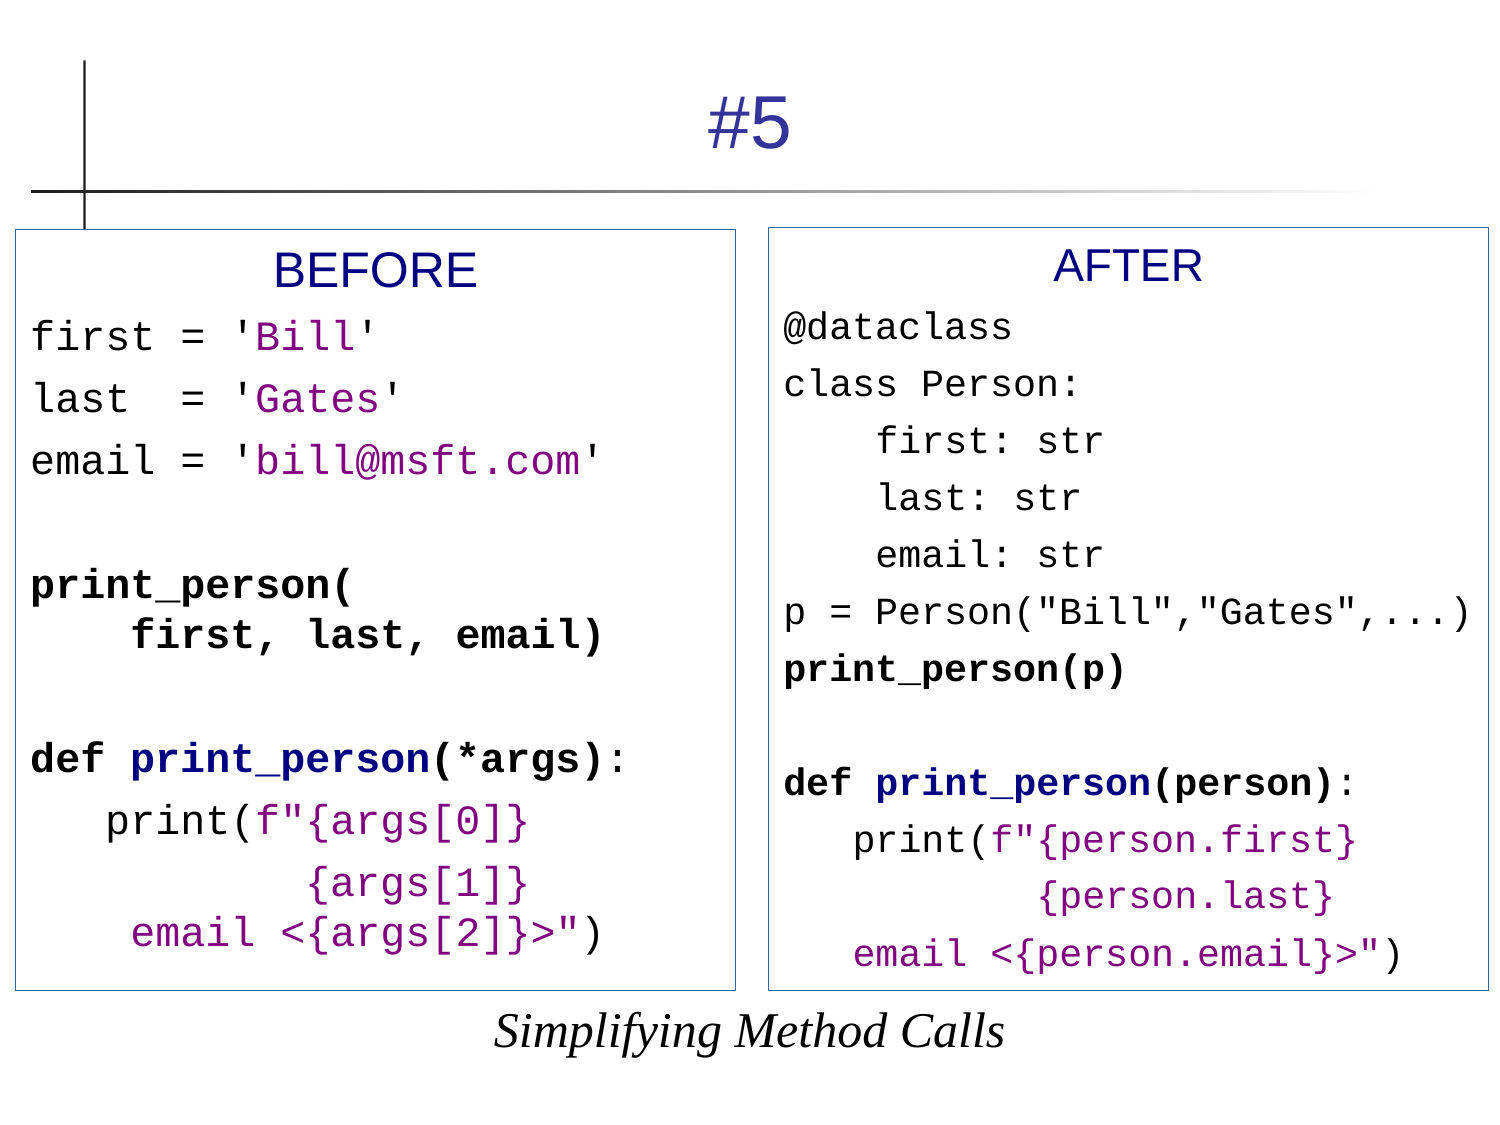

# #5
AFTER
@dataclass
class Person:
 first: str
 last: str
 email: str
p = Person("Bill","Gates",...)
print_person(p)
def print_person(person):
 print(f"{person.first}
 {person.last}
 email <{person.email}>")
BEFORE
first = 'Bill'
last = 'Gates'
email = 'bill@msft.com'
print_person(
 first, last, email)
def print_person(*args):
 print(f"{args[0]}
 {args[1]} email <{args[2]}>")
Simplifying Method Calls